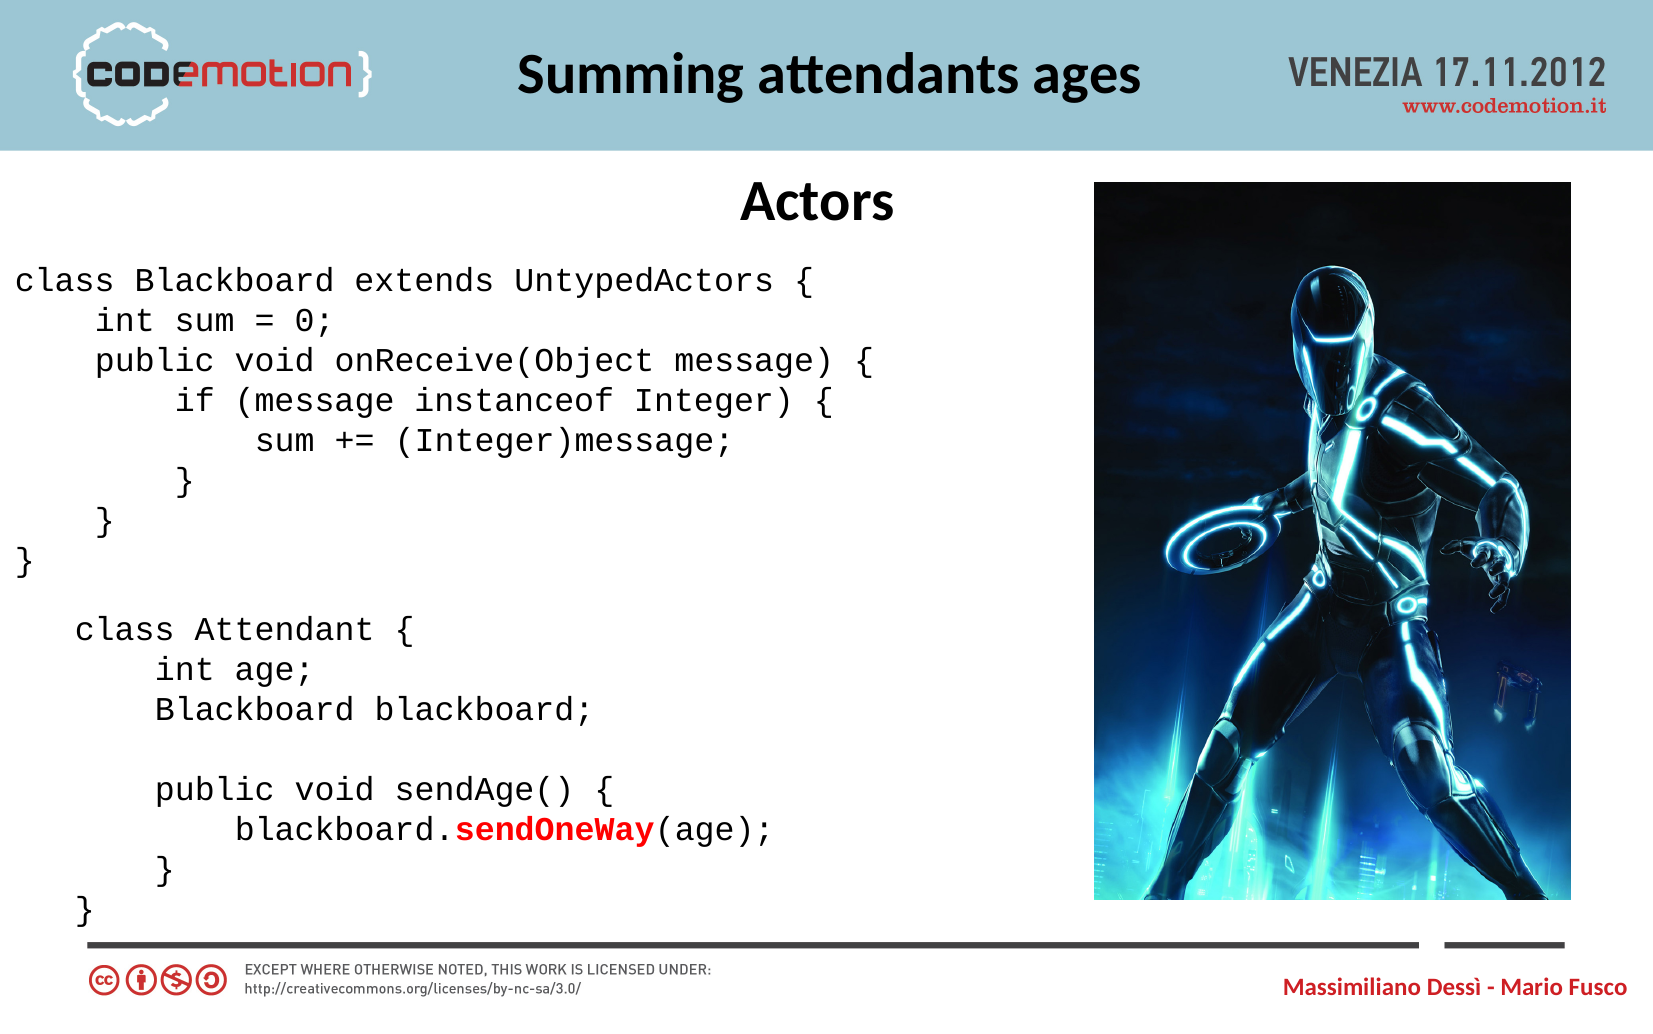

Summing attendants ages
Actors
class Blackboard extends UntypedActors {
 int sum = 0;
 public void onReceive(Object message) {
 if (message instanceof Integer) {
 sum += (Integer)message;
 }
 }
}
class Attendant {
 int age;
 Blackboard blackboard;
 public void sendAge() {
 blackboard.sendOneWay(age);
 }
}